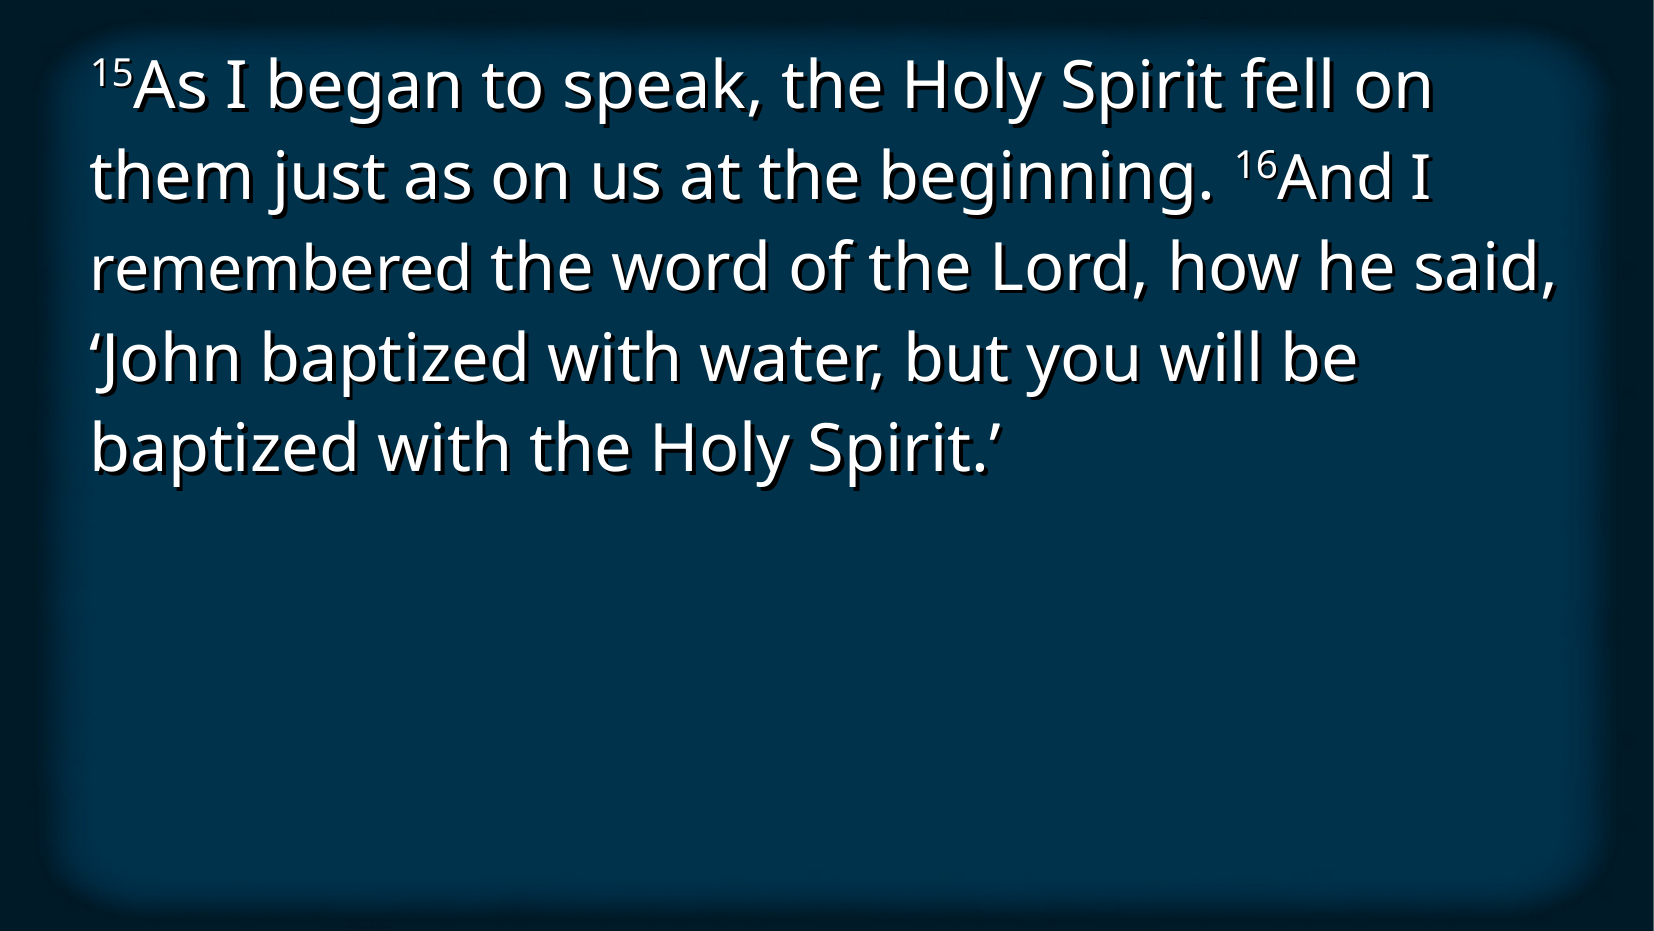

15As I began to speak, the Holy Spirit fell on them just as on us at the beginning. 16And I remembered the word of the Lord, how he said, ‘John baptized with water, but you will be baptized with the Holy Spirit.’